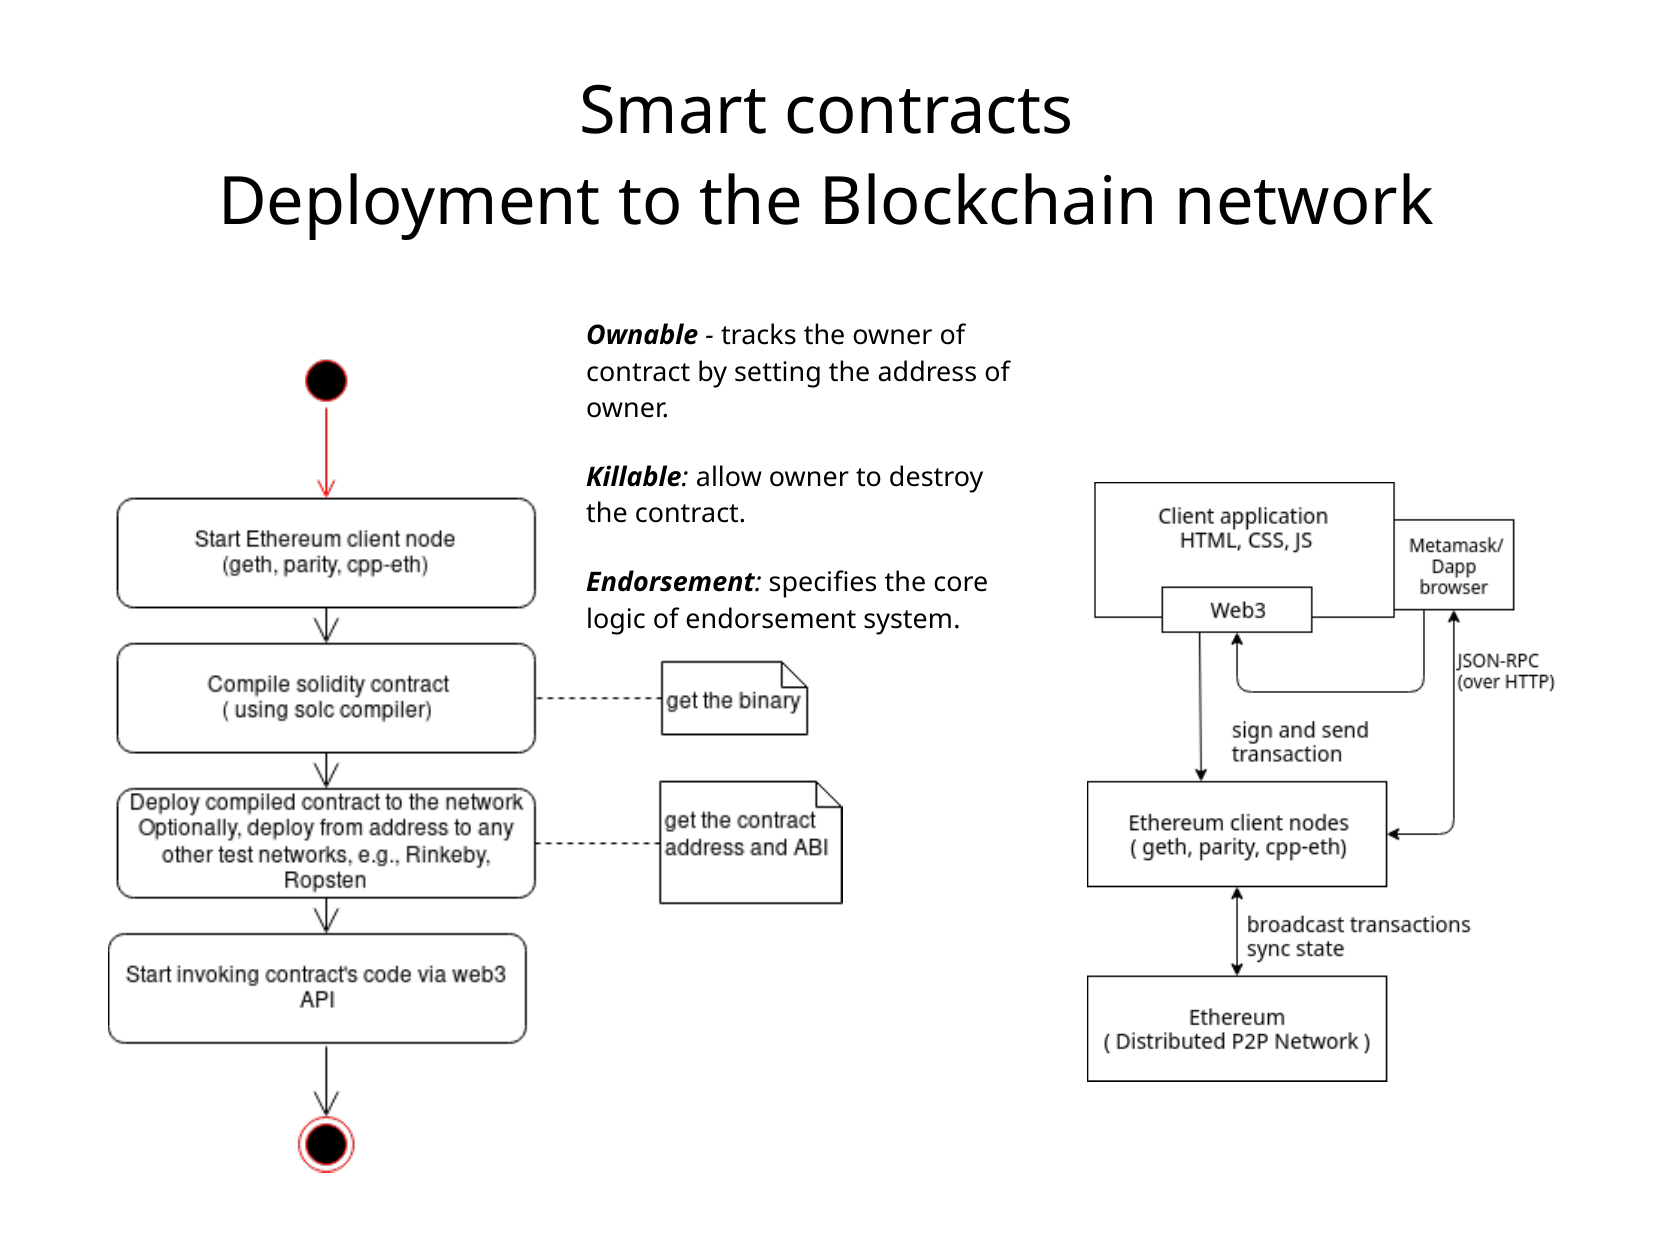

# Smart contracts Deployment to the Blockchain network
Ownable - tracks the owner of contract by setting the address of owner.
Killable: allow owner to destroy the contract.
Endorsement: specifies the core logic of endorsement system.